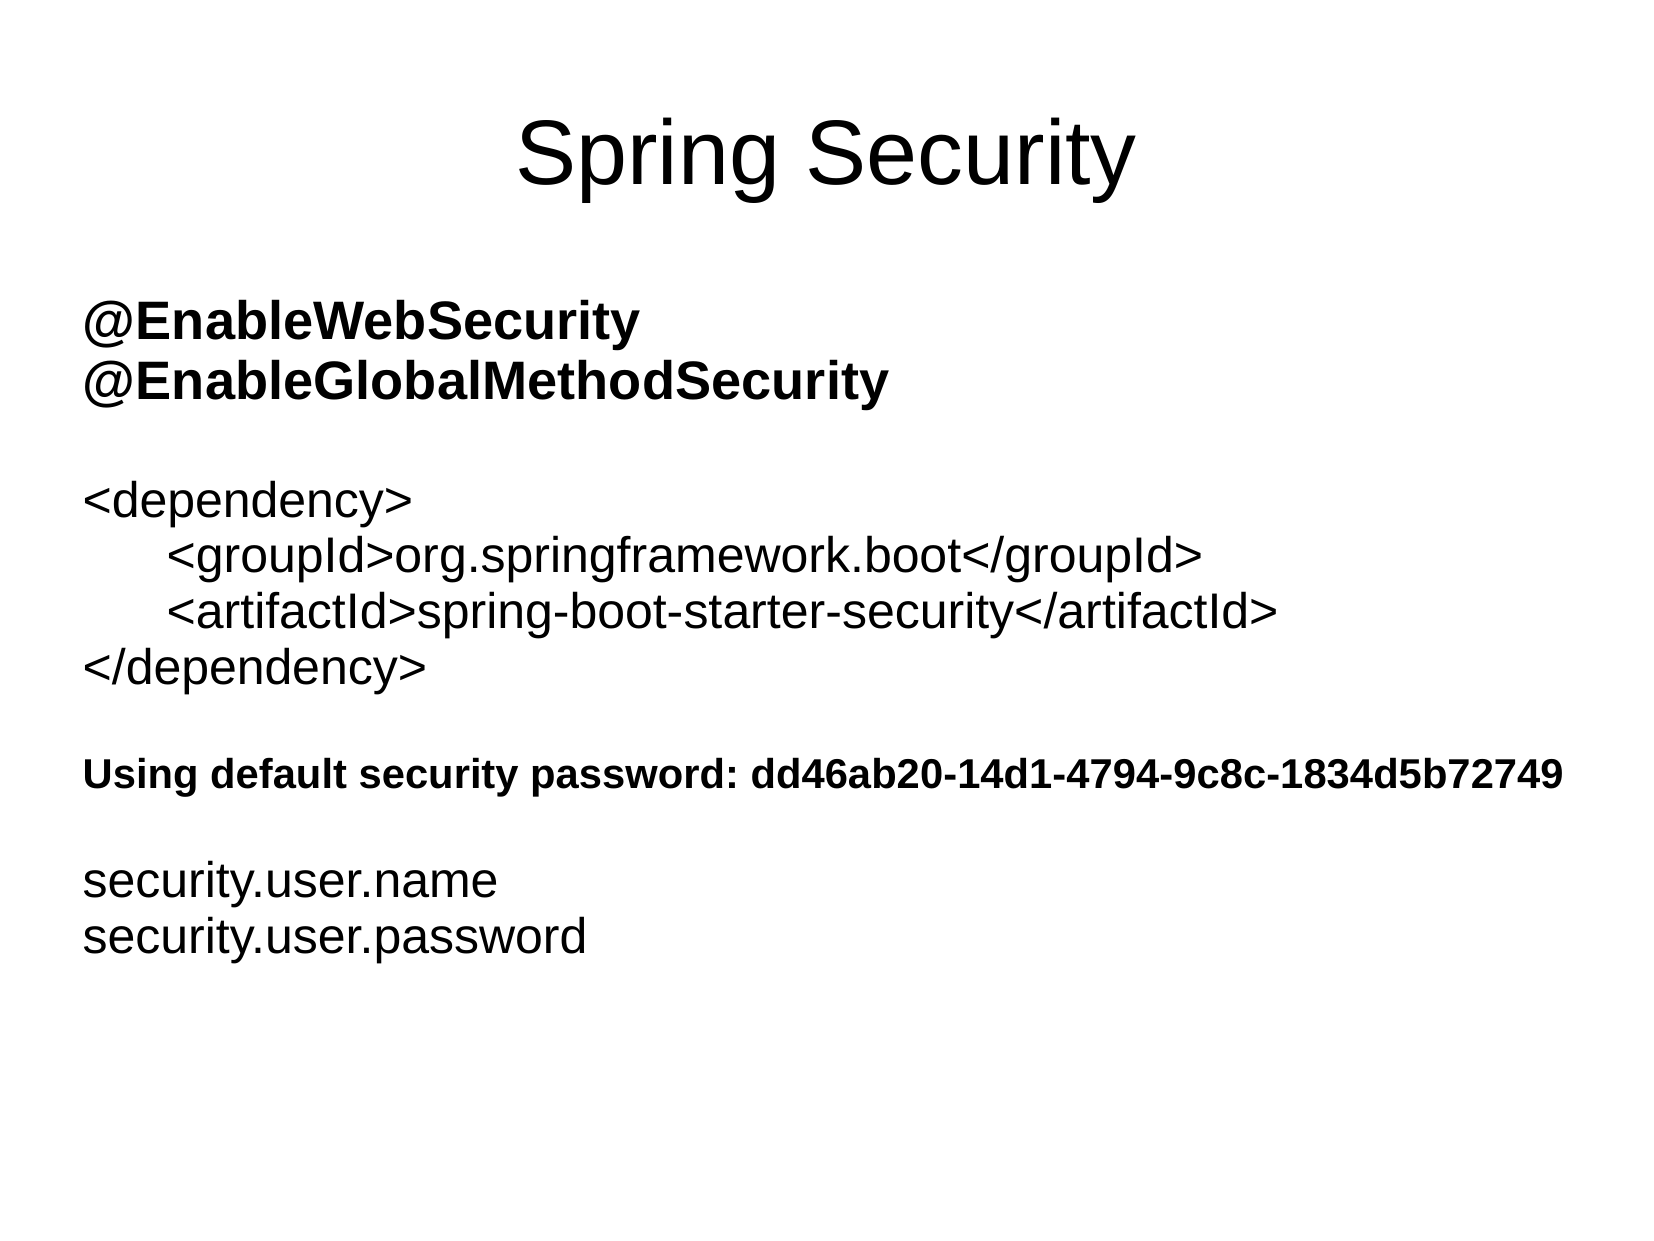

# Spring Security
@EnableWebSecurity
@EnableGlobalMethodSecurity
<dependency>
 <groupId>org.springframework.boot</groupId>
 <artifactId>spring-boot-starter-security</artifactId>
</dependency>
Using default security password: dd46ab20-14d1-4794-9c8c-1834d5b72749
security.user.name
security.user.password